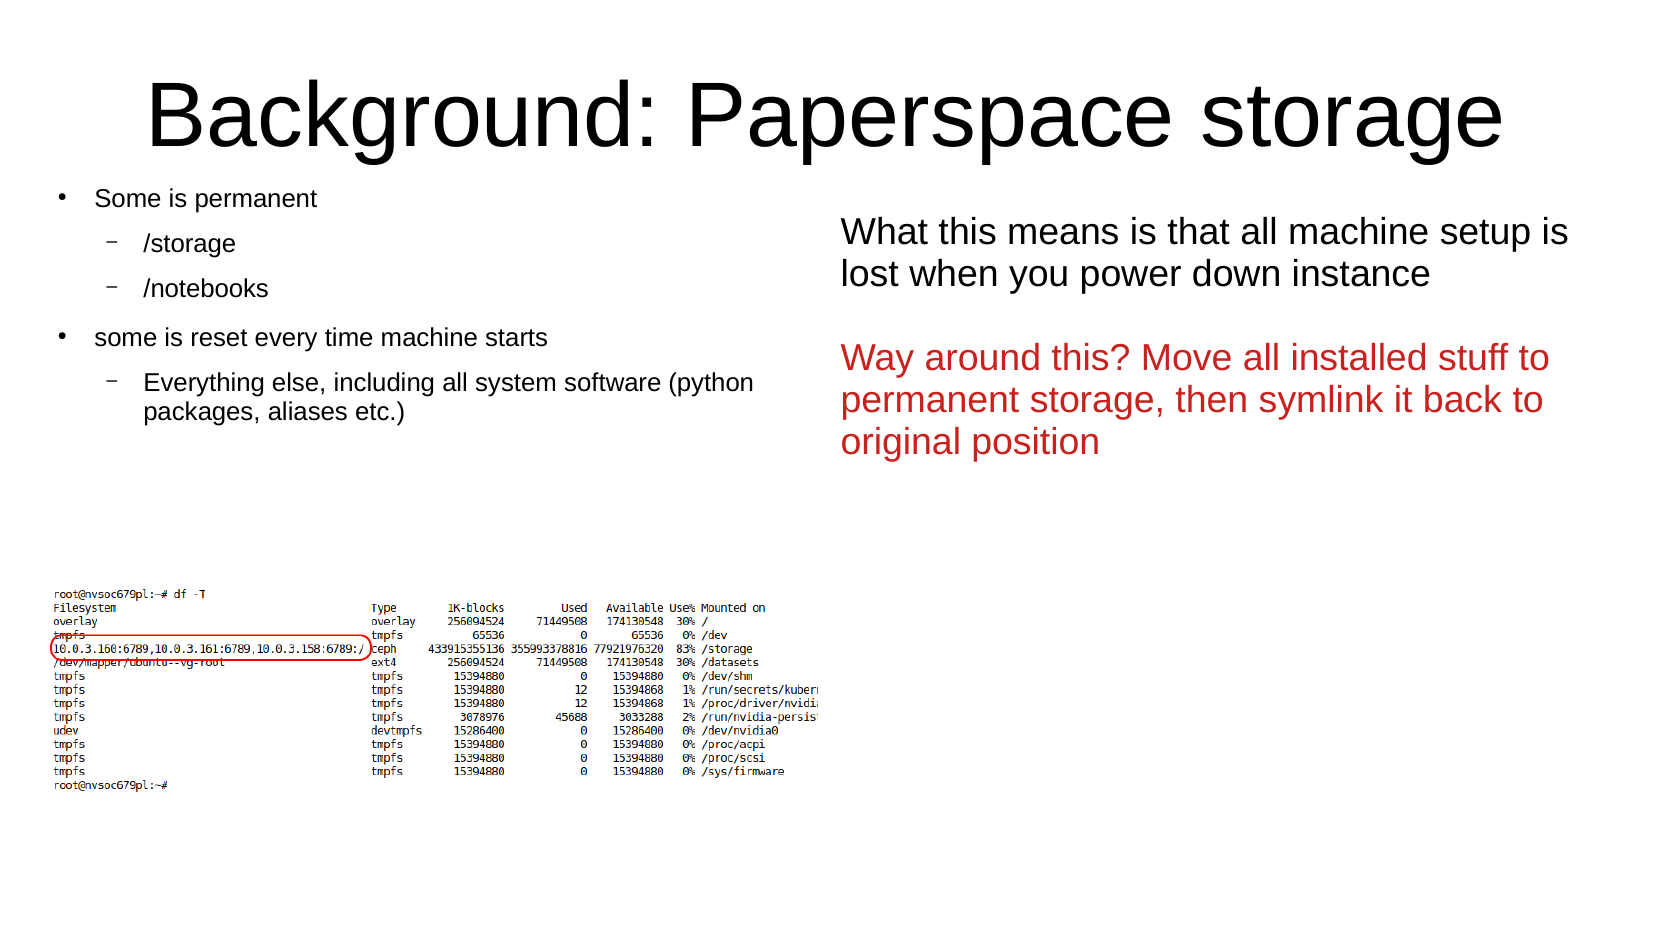

# Background: Paperspace storage
Some is permanent
/storage
/notebooks
some is reset every time machine starts
Everything else, including all system software (python packages, aliases etc.)
What this means is that all machine setup is lost when you power down instance
Way around this? Move all installed stuff to permanent storage, then symlink it back to original position